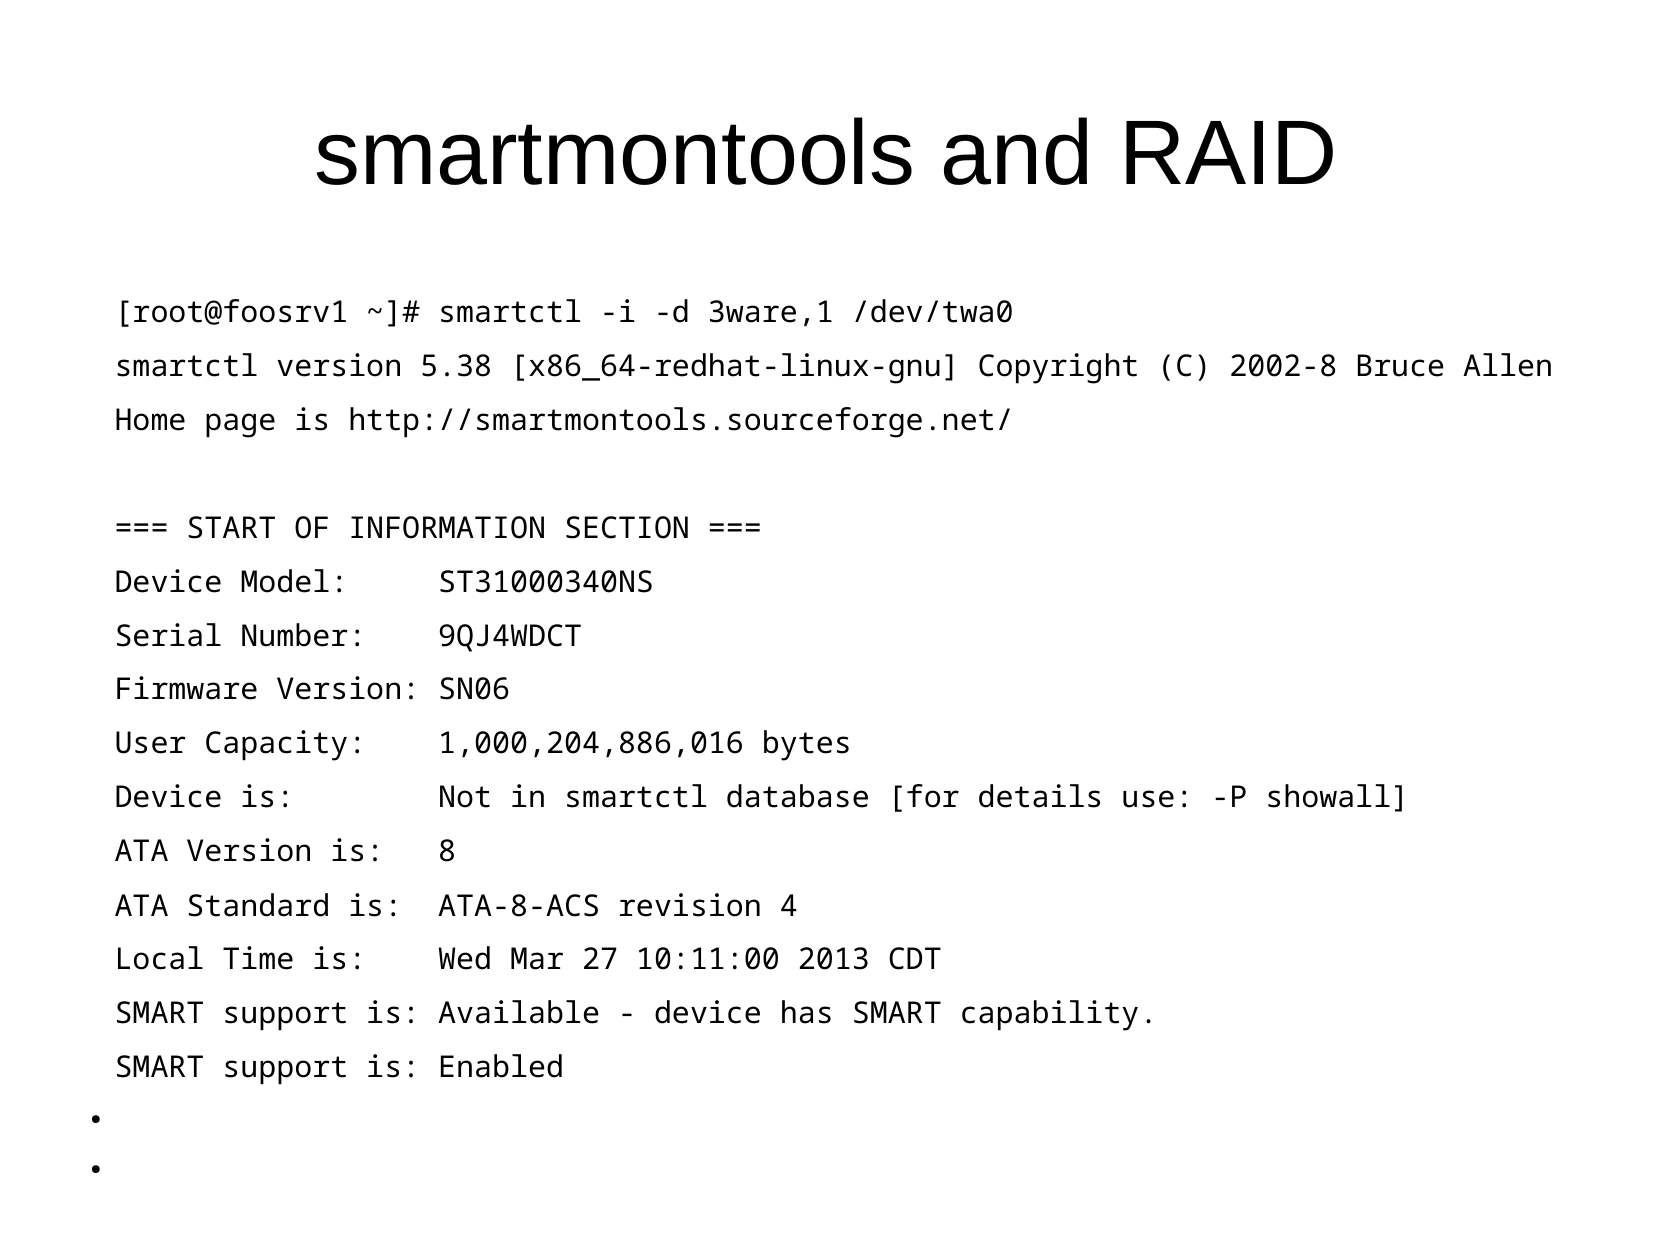

# smartmontools and RAID
[root@foosrv1 ~]# smartctl -i -d 3ware,1 /dev/twa0
smartctl version 5.38 [x86_64-redhat-linux-gnu] Copyright (C) 2002-8 Bruce Allen
Home page is http://smartmontools.sourceforge.net/
=== START OF INFORMATION SECTION ===
Device Model: ST31000340NS
Serial Number: 9QJ4WDCT
Firmware Version: SN06
User Capacity: 1,000,204,886,016 bytes
Device is: Not in smartctl database [for details use: -P showall]
ATA Version is: 8
ATA Standard is: ATA-8-ACS revision 4
Local Time is: Wed Mar 27 10:11:00 2013 CDT
SMART support is: Available - device has SMART capability.
SMART support is: Enabled